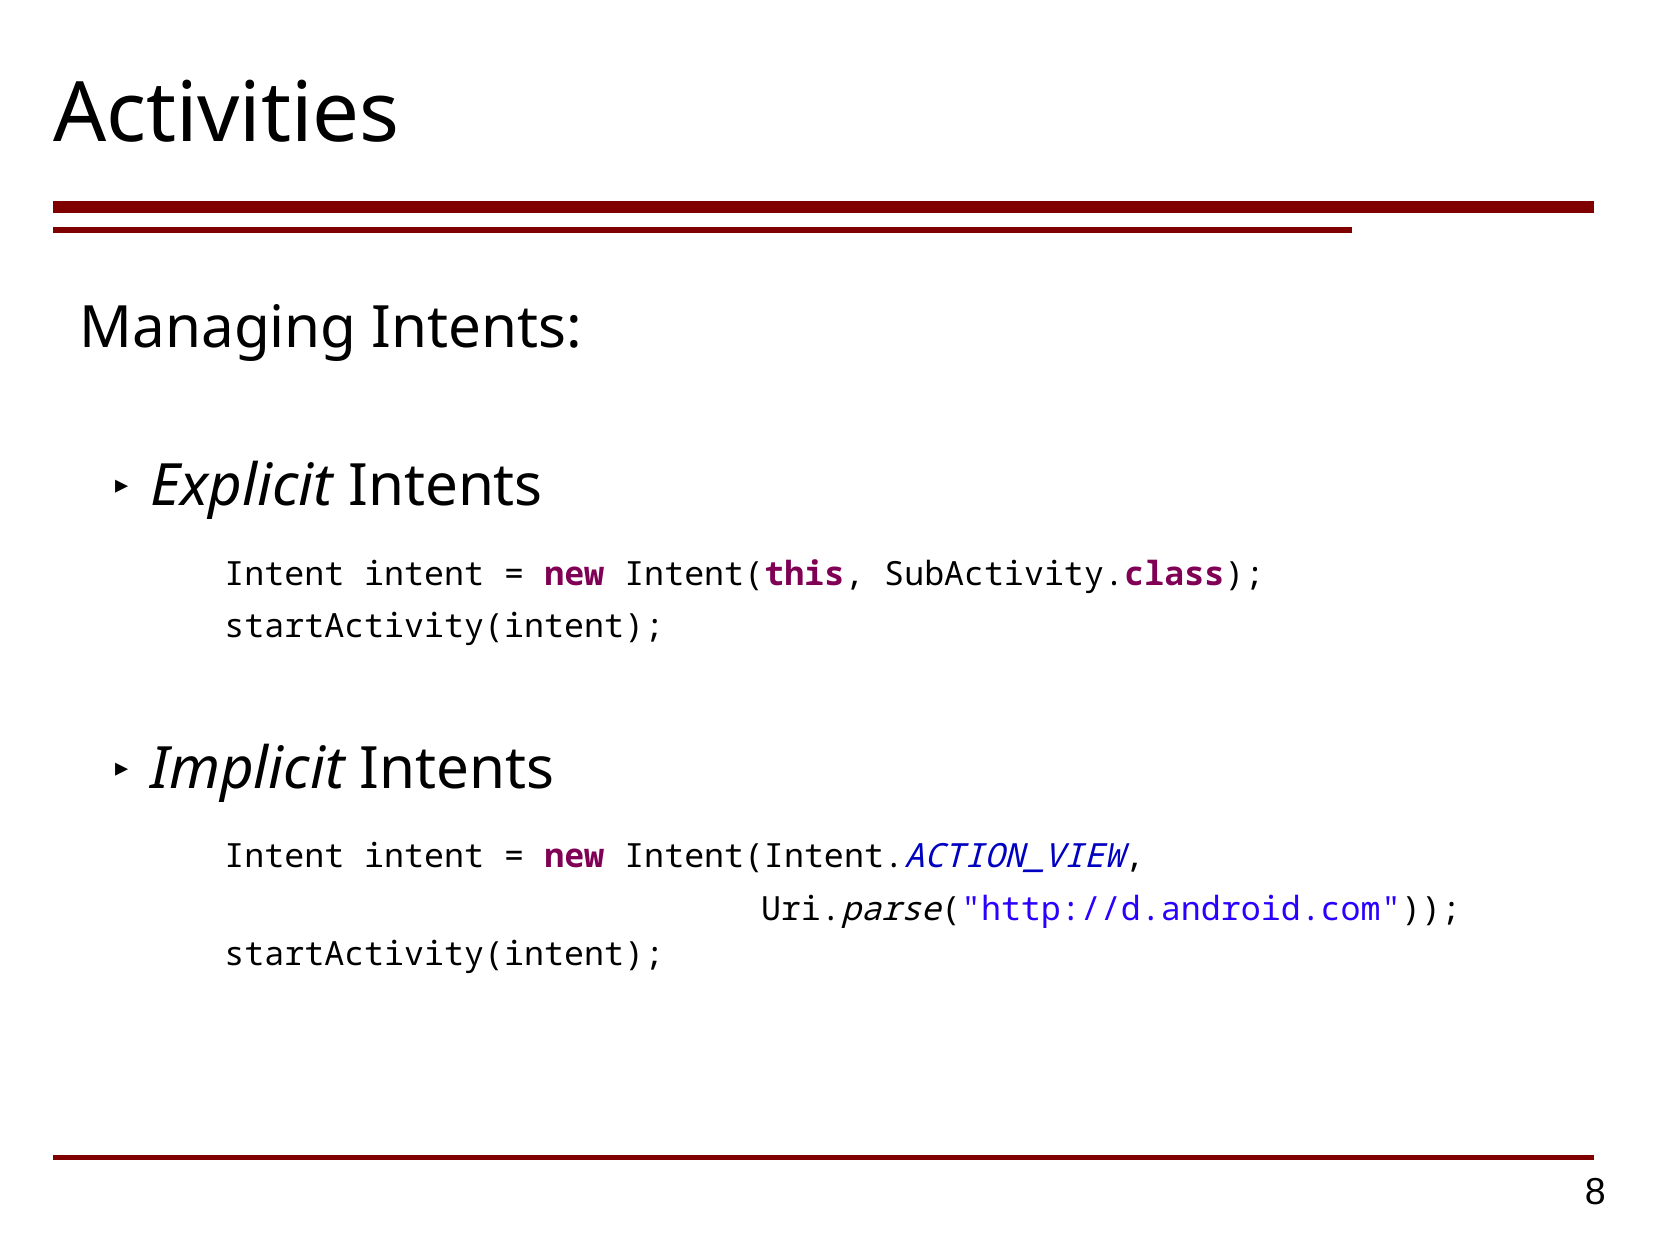

# Activities
Managing Intents:
Explicit Intents
	Intent intent = new Intent(this, SubActivity.class);
	startActivity(intent);
Implicit Intents
	Intent intent = new Intent(Intent.ACTION_VIEW,
								 Uri.parse("http://d.android.com"));
	startActivity(intent);